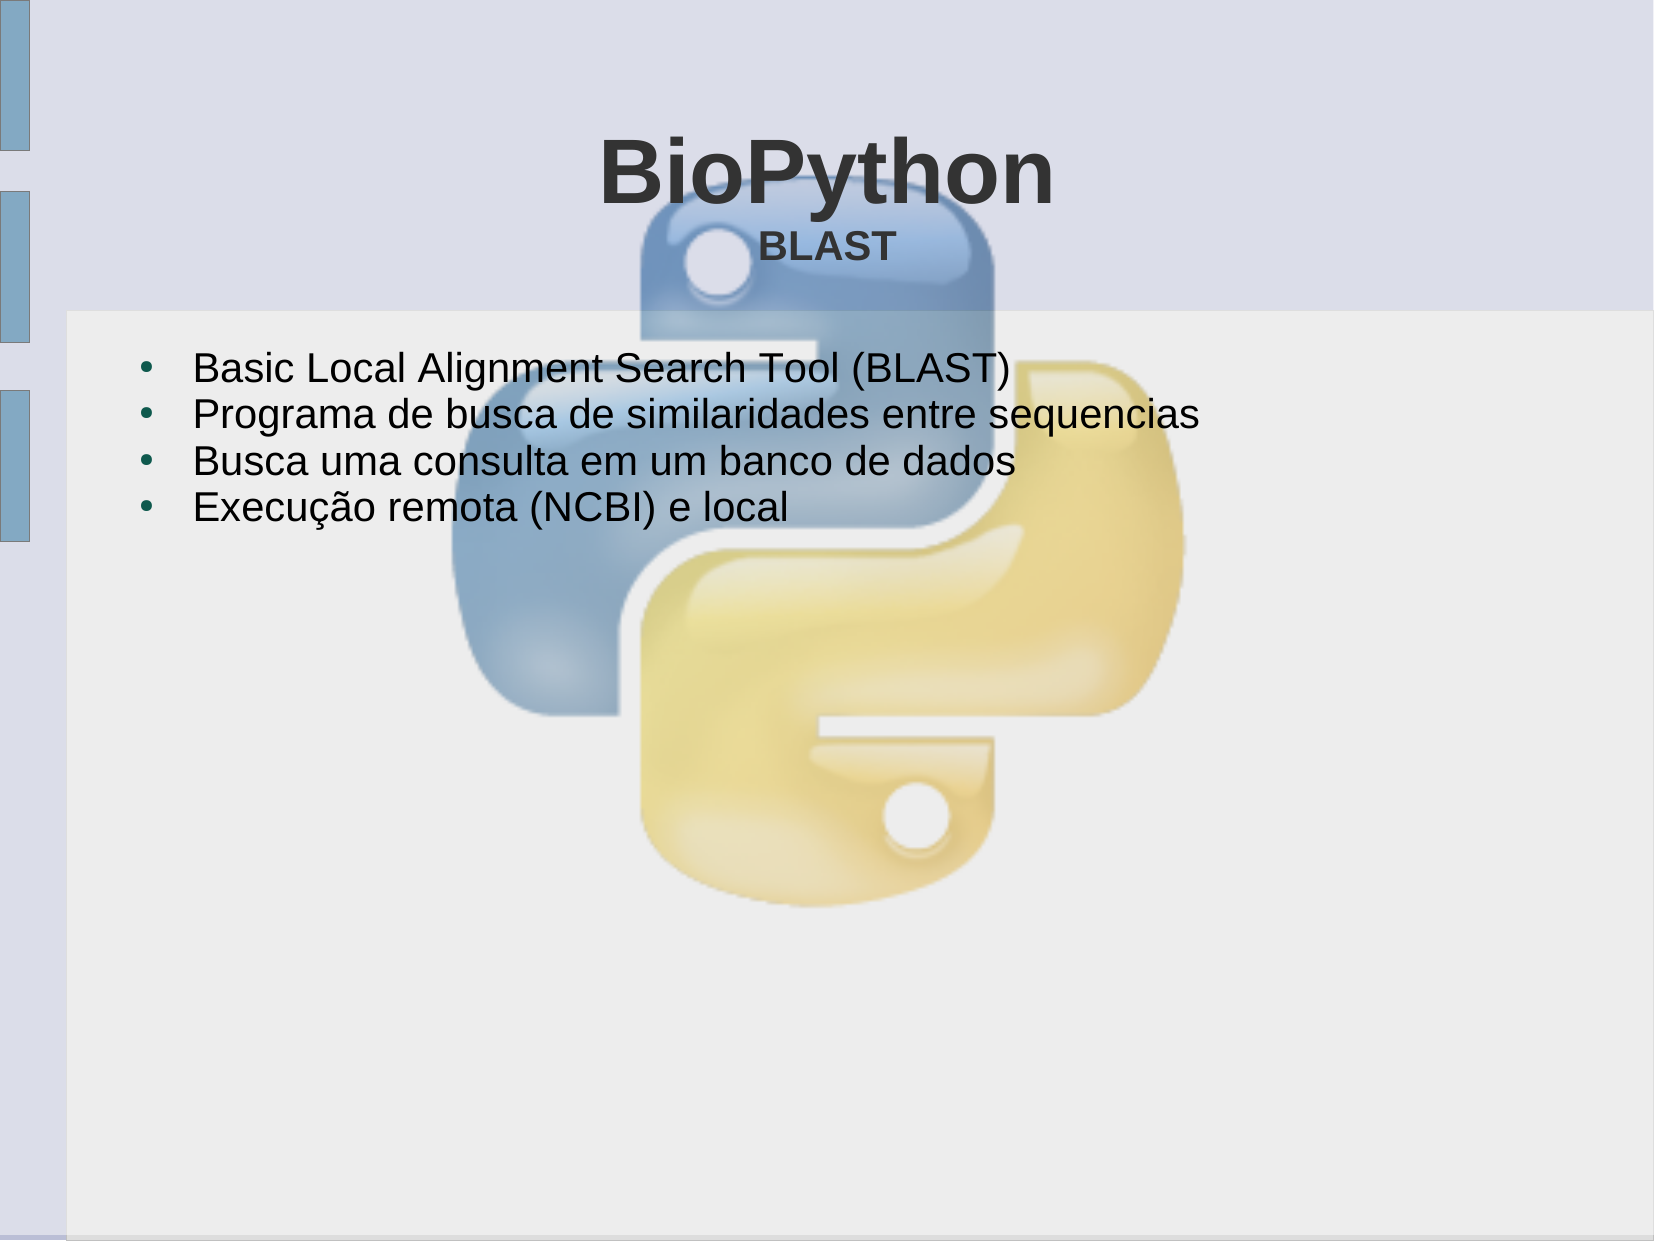

# BioPython BLAST
Basic Local Alignment Search Tool (BLAST)
Programa de busca de similaridades entre sequencias
Busca uma consulta em um banco de dados
Execução remota (NCBI) e local